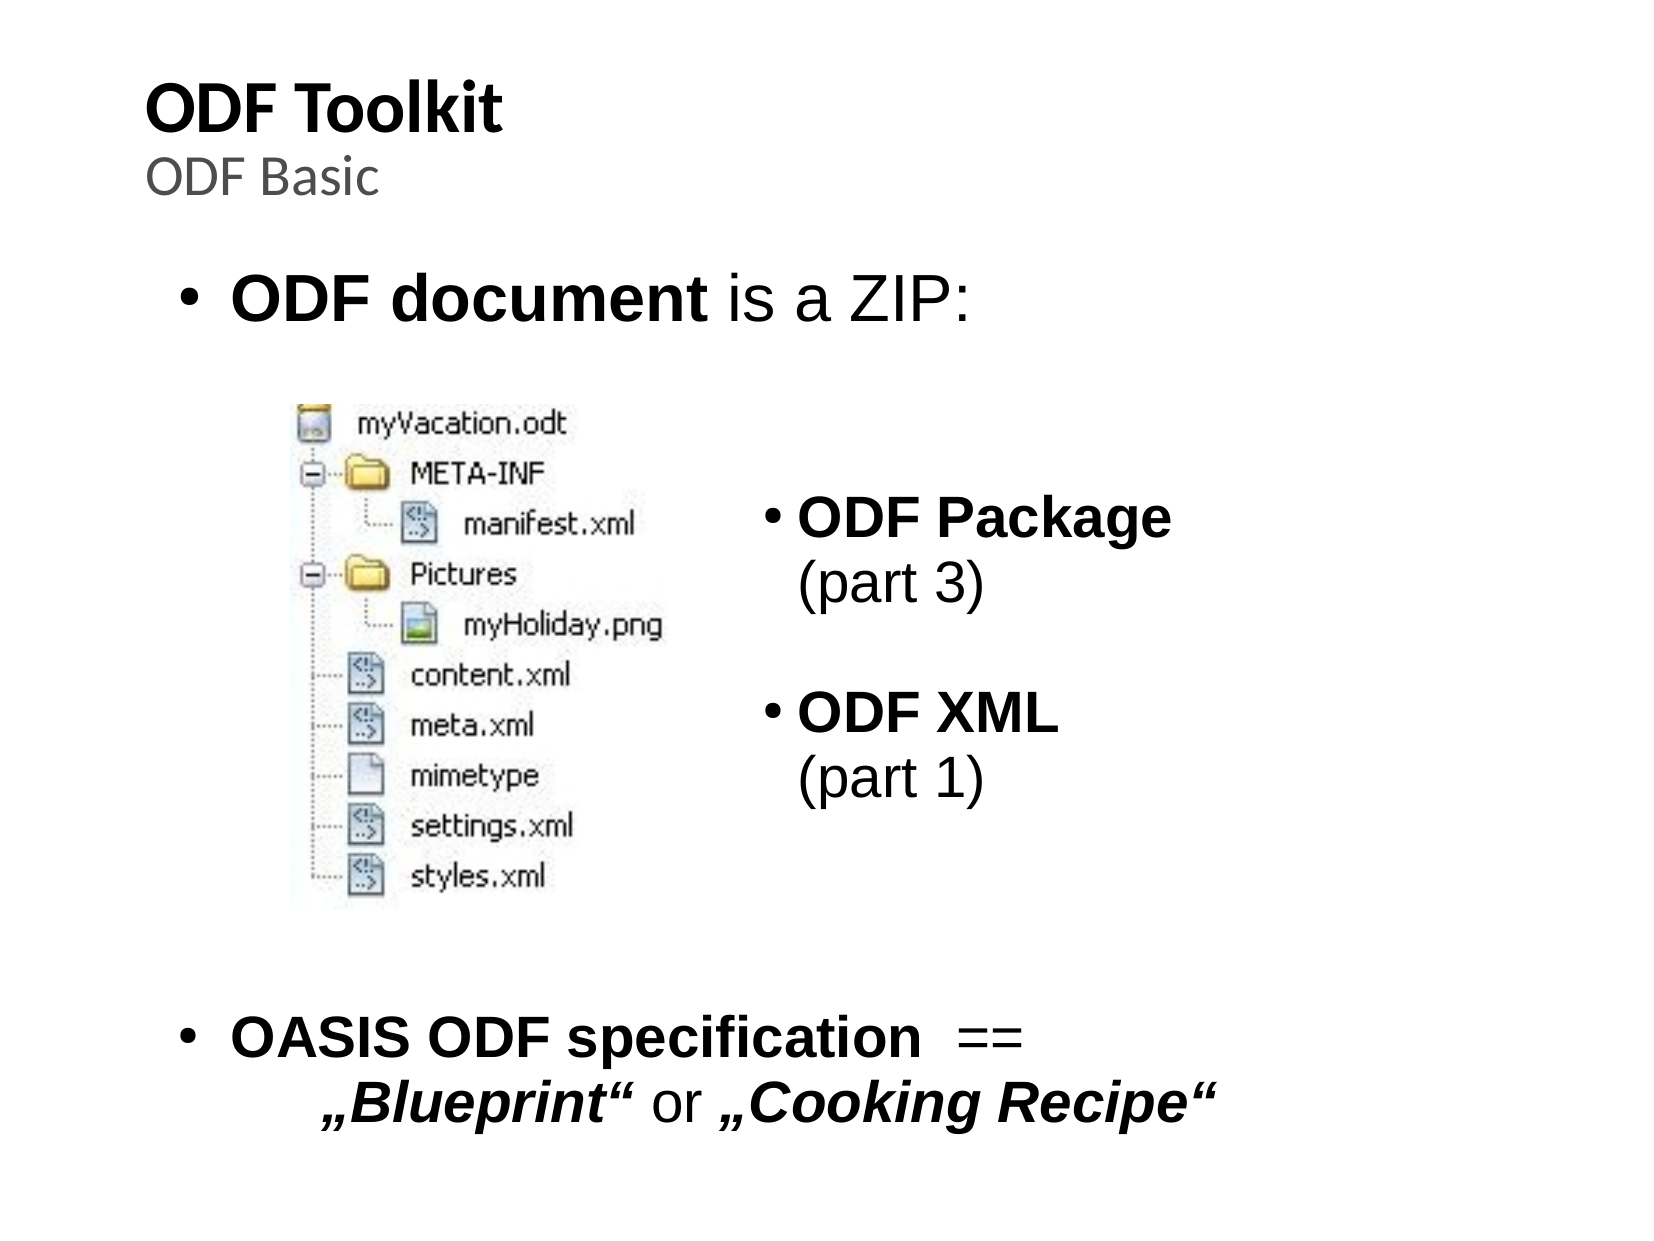

# ODF Toolkit ODF Basic
ODF document is a ZIP:
ODF Package
(part 3)
ODF XML
(part 1)
OASIS ODF specification ==
	 „Blueprint“ or „Cooking Recipe“